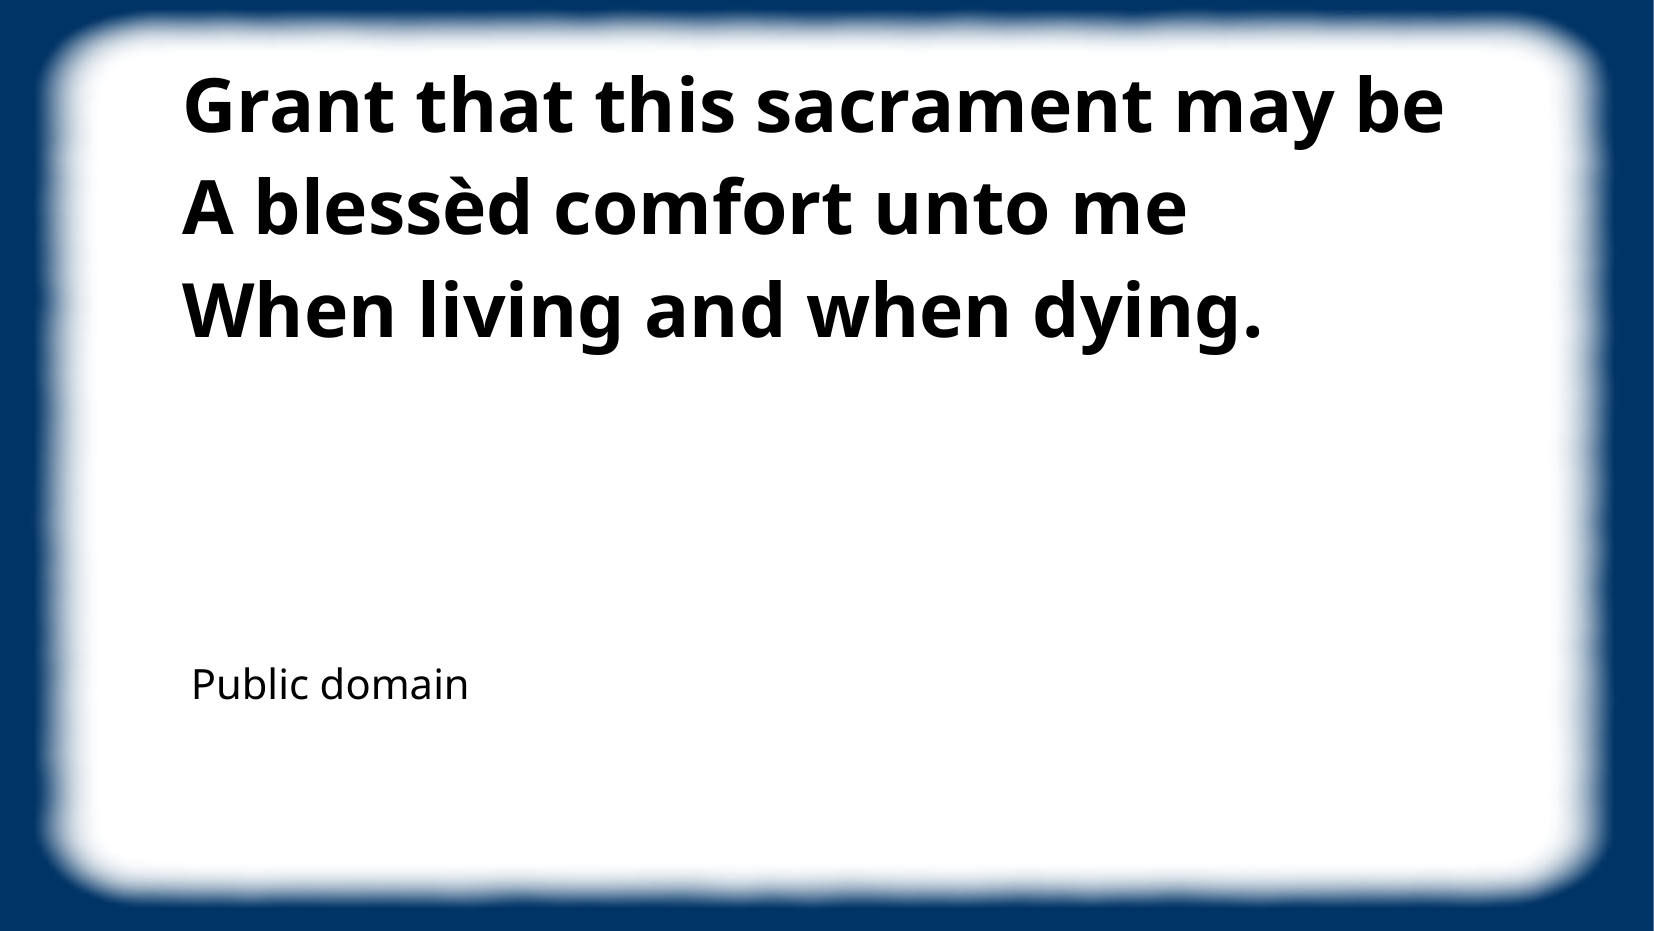

Grant that this sacrament may be
 A blessèd comfort unto me
 When living and when dying.
 Public domain